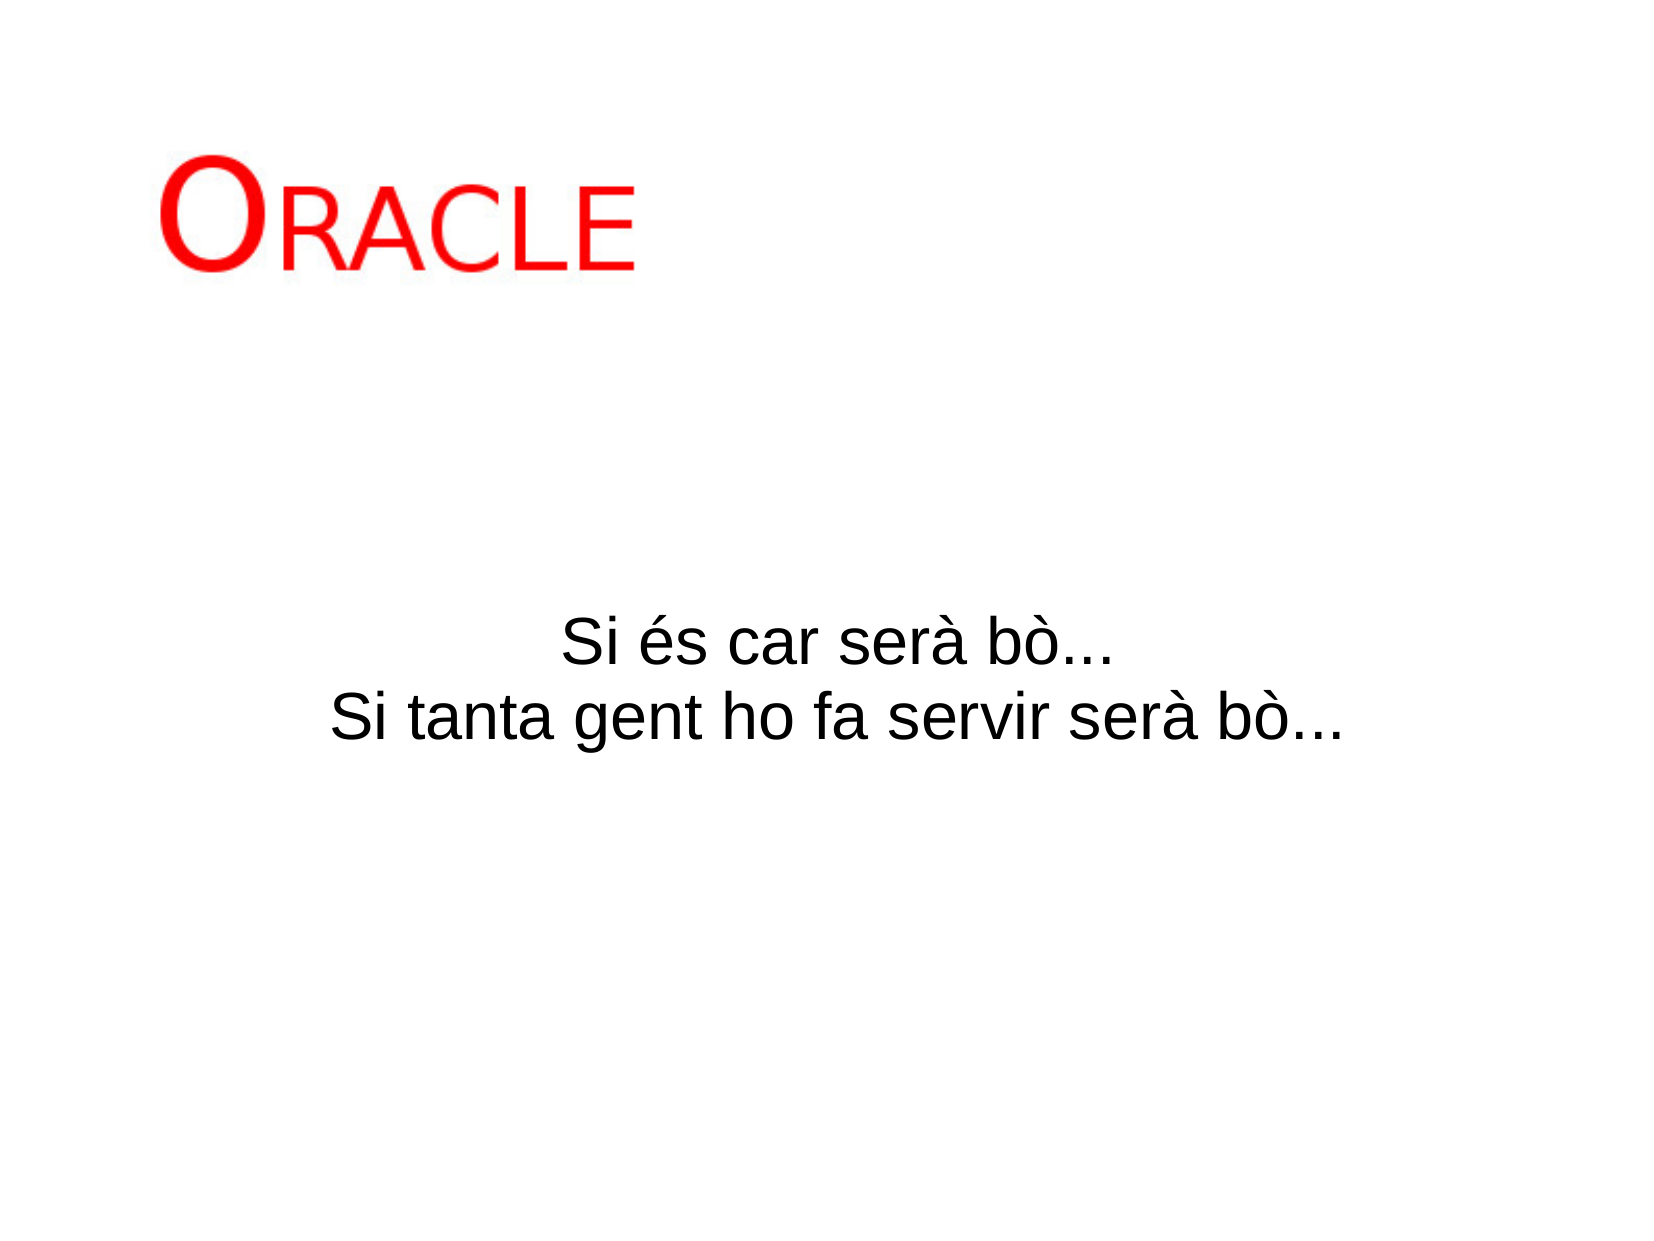

Si és car serà bò...
Si tanta gent ho fa servir serà bò...